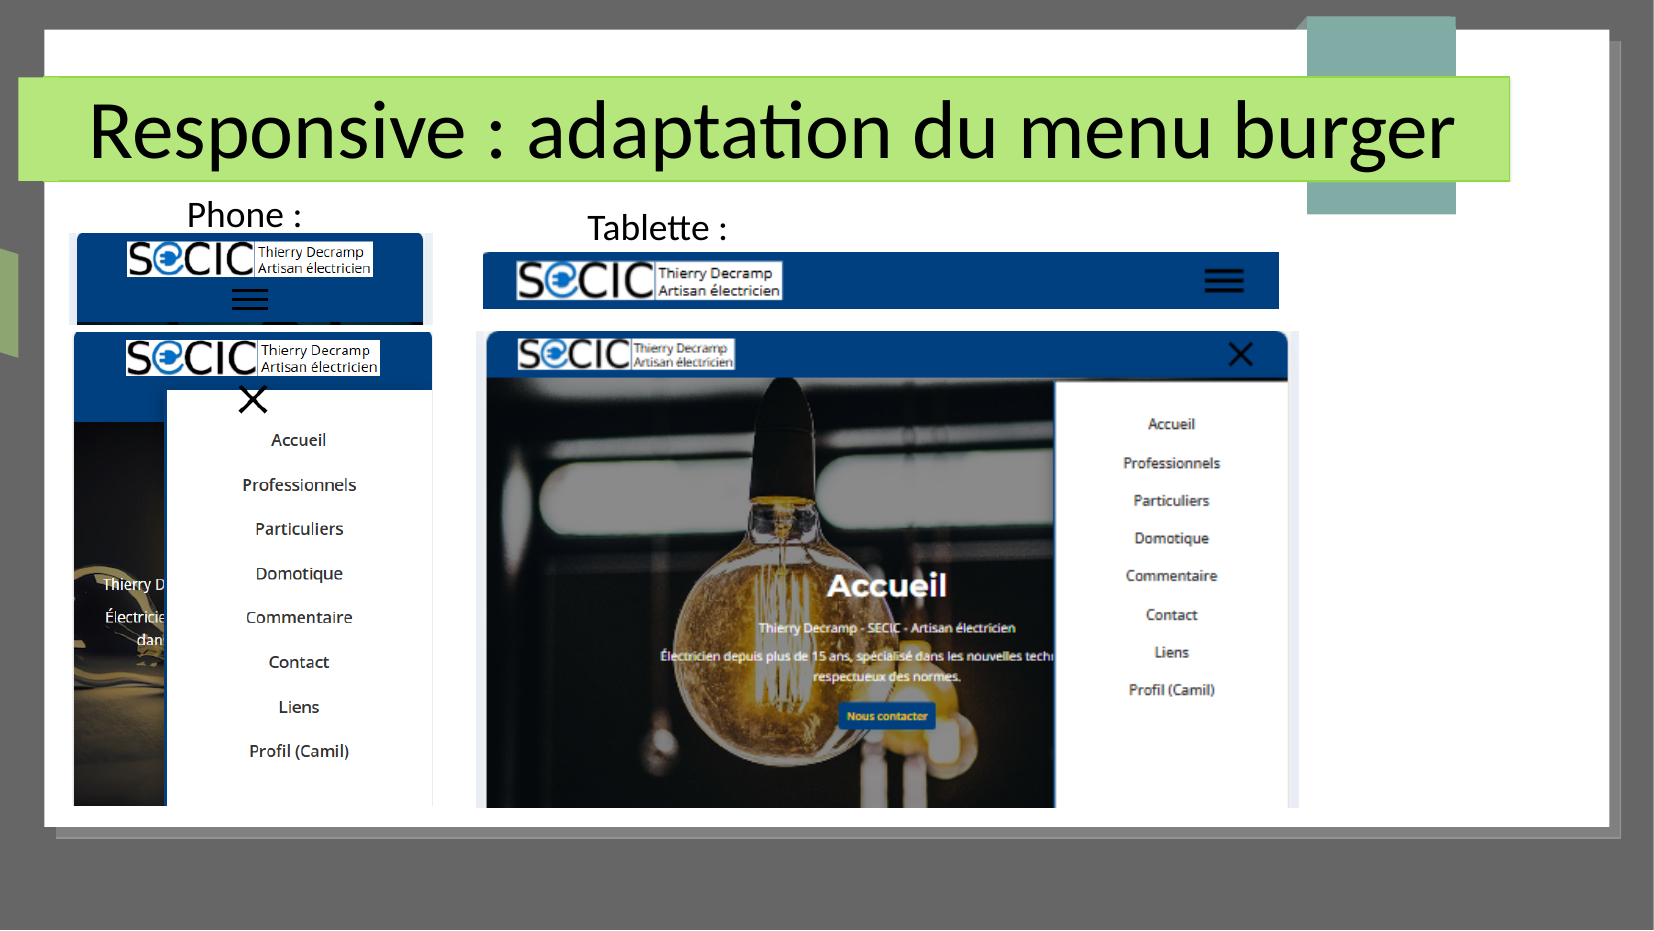

# Responsive : adaptation du menu burger
Phone :
Tablette :